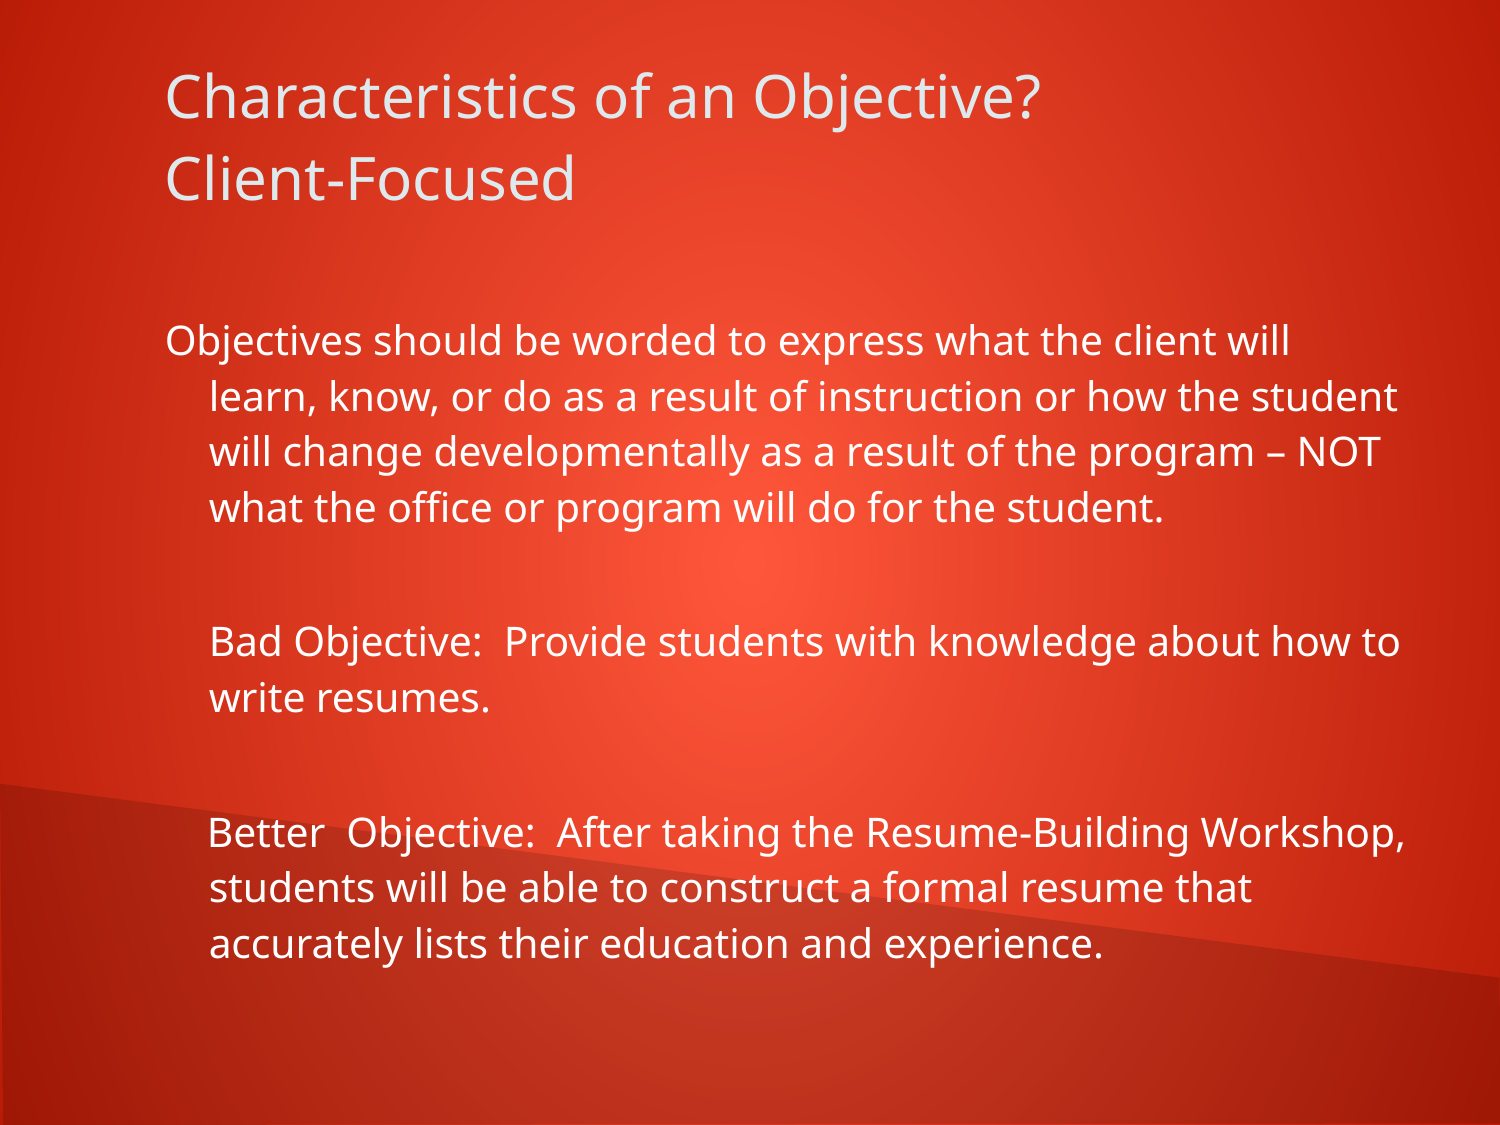

# Characteristics of an Objective? Client-Focused
Objectives should be worded to express what the client will learn, know, or do as a result of instruction or how the student will change developmentally as a result of the program – NOT what the office or program will do for the student.
	Bad Objective: Provide students with knowledge about how to write resumes.
 Better Objective: After taking the Resume-Building Workshop, students will be able to construct a formal resume that accurately lists their education and experience.